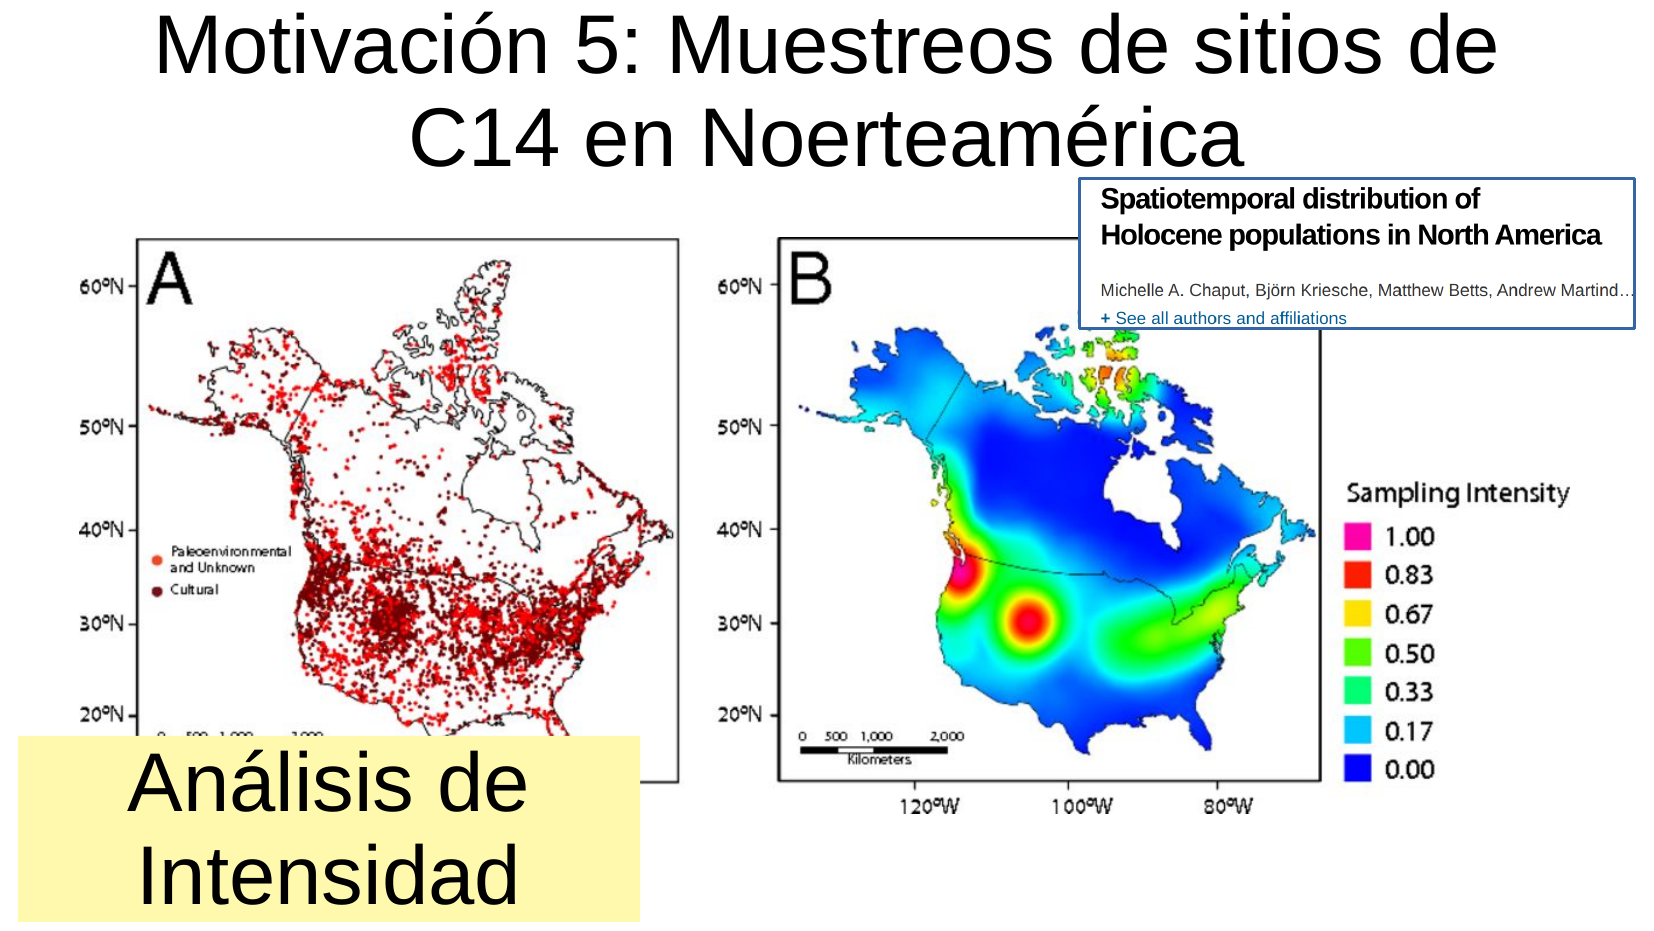

# Motivación 5: Muestreos de sitios de C14 en Noerteamérica
Análisis de Intensidad